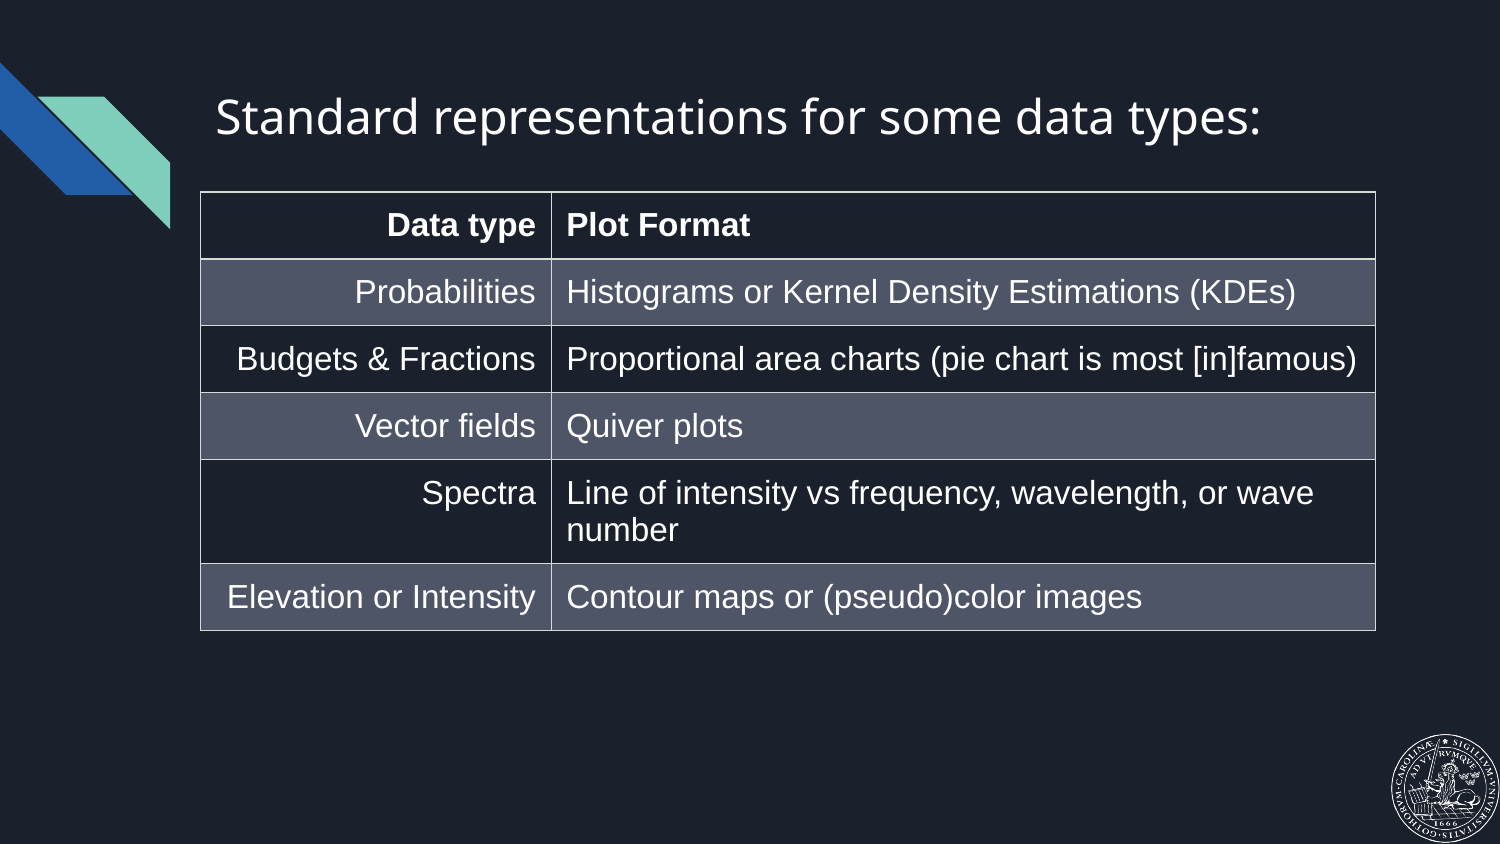

# Standard representations for some data types:
| Data type | Plot Format |
| --- | --- |
| Probabilities | Histograms or Kernel Density Estimations (KDEs) |
| Budgets & Fractions | Proportional area charts (pie chart is most [in]famous) |
| Vector fields | Quiver plots |
| Spectra | Line of intensity vs frequency, wavelength, or wave number |
| Elevation or Intensity | Contour maps or (pseudo)color images |